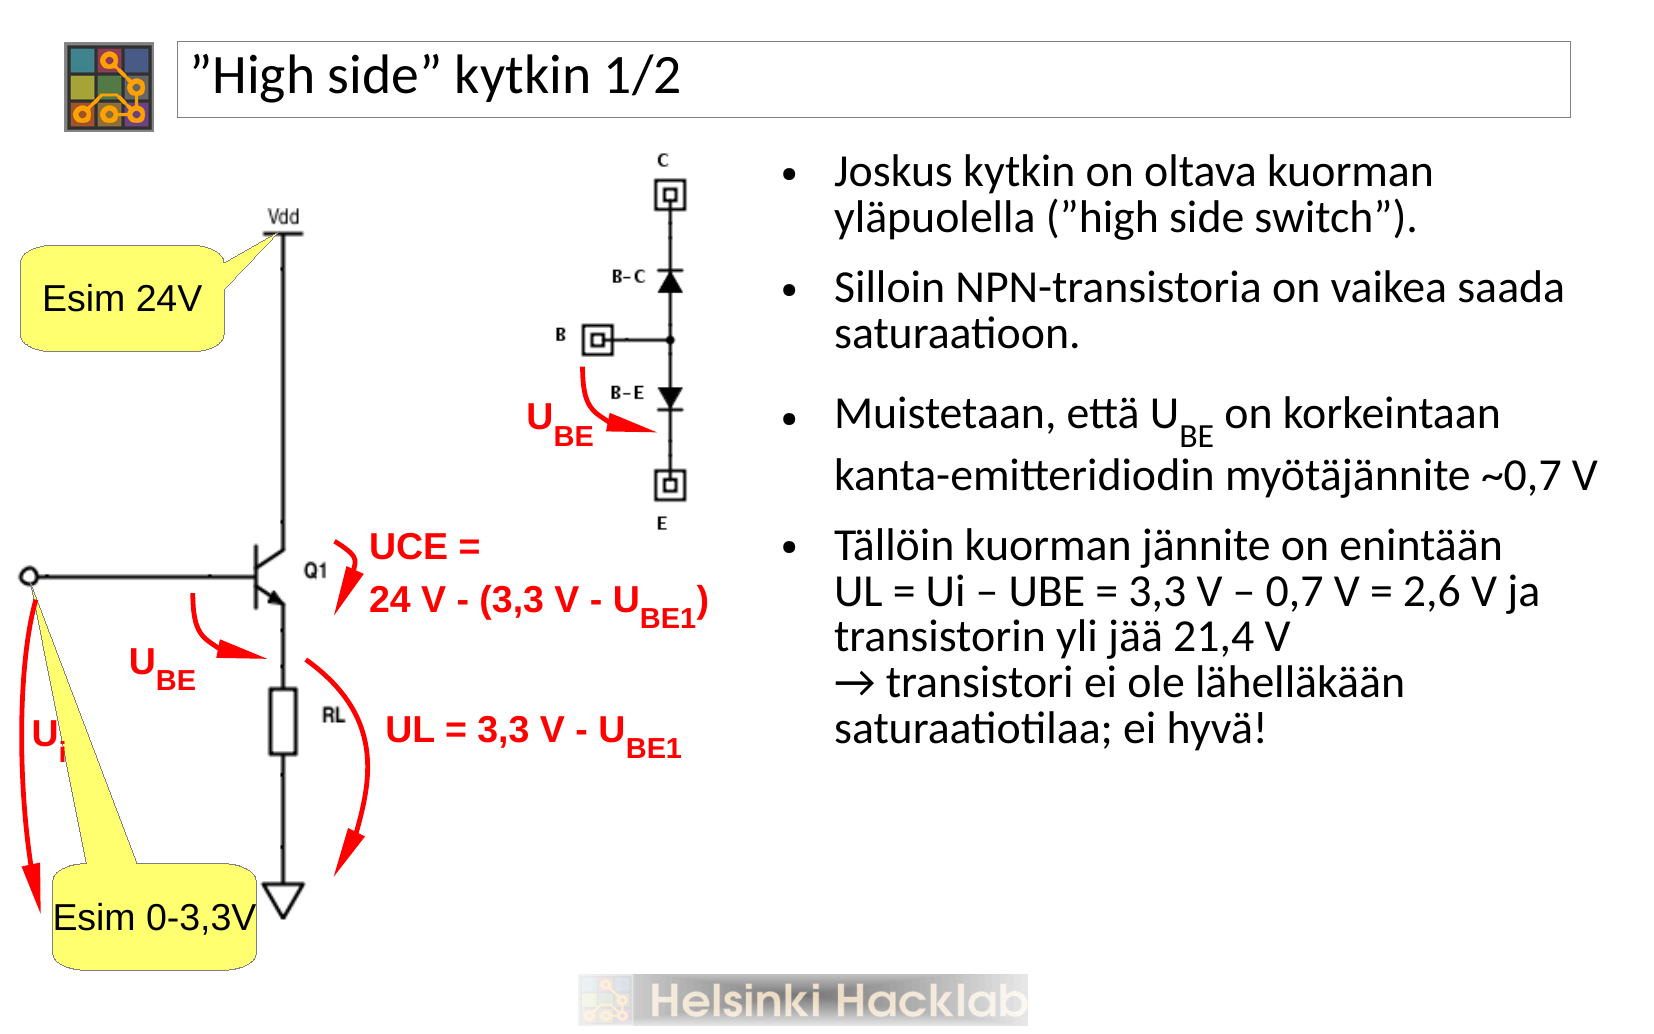

# ”High side” kytkin 1/2
UBE
Joskus kytkin on oltava kuorman yläpuolella (”high side switch”).
Silloin NPN-transistoria on vaikea saada saturaatioon.
Muistetaan, että UBE on korkeintaan kanta-emitteridiodin myötäjännite ~0,7 V
Tällöin kuorman jännite on enintään
UL = Ui – UBE = 3,3 V – 0,7 V = 2,6 V ja transistorin yli jää 21,4 V
→ transistori ei ole lähelläkään saturaatiotilaa; ei hyvä!
Esim 24V
UCE =
24 V - (3,3 V - UBE1)
UBE
UL = 3,3 V - UBE1
Ui
Esim 0-3,3V